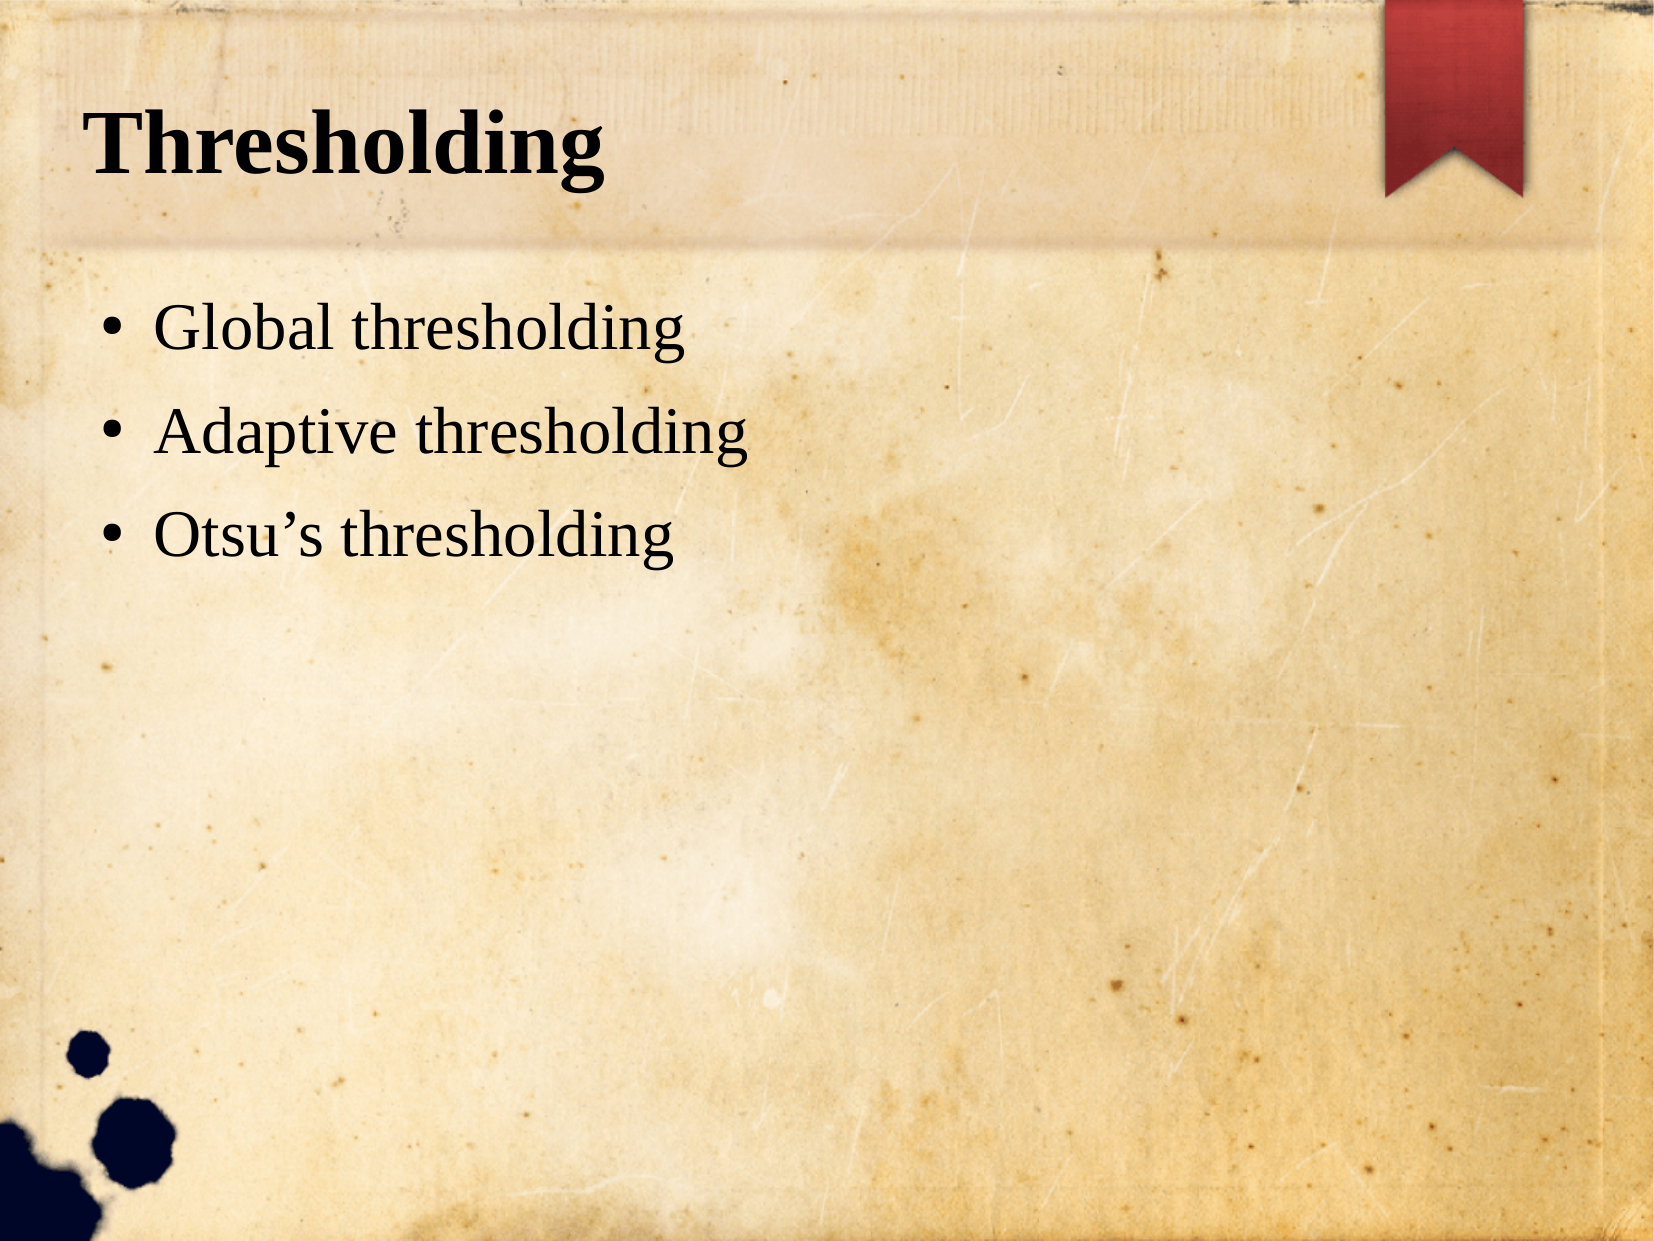

# Thresholding
Global thresholding
Adaptive thresholding
Otsu’s thresholding